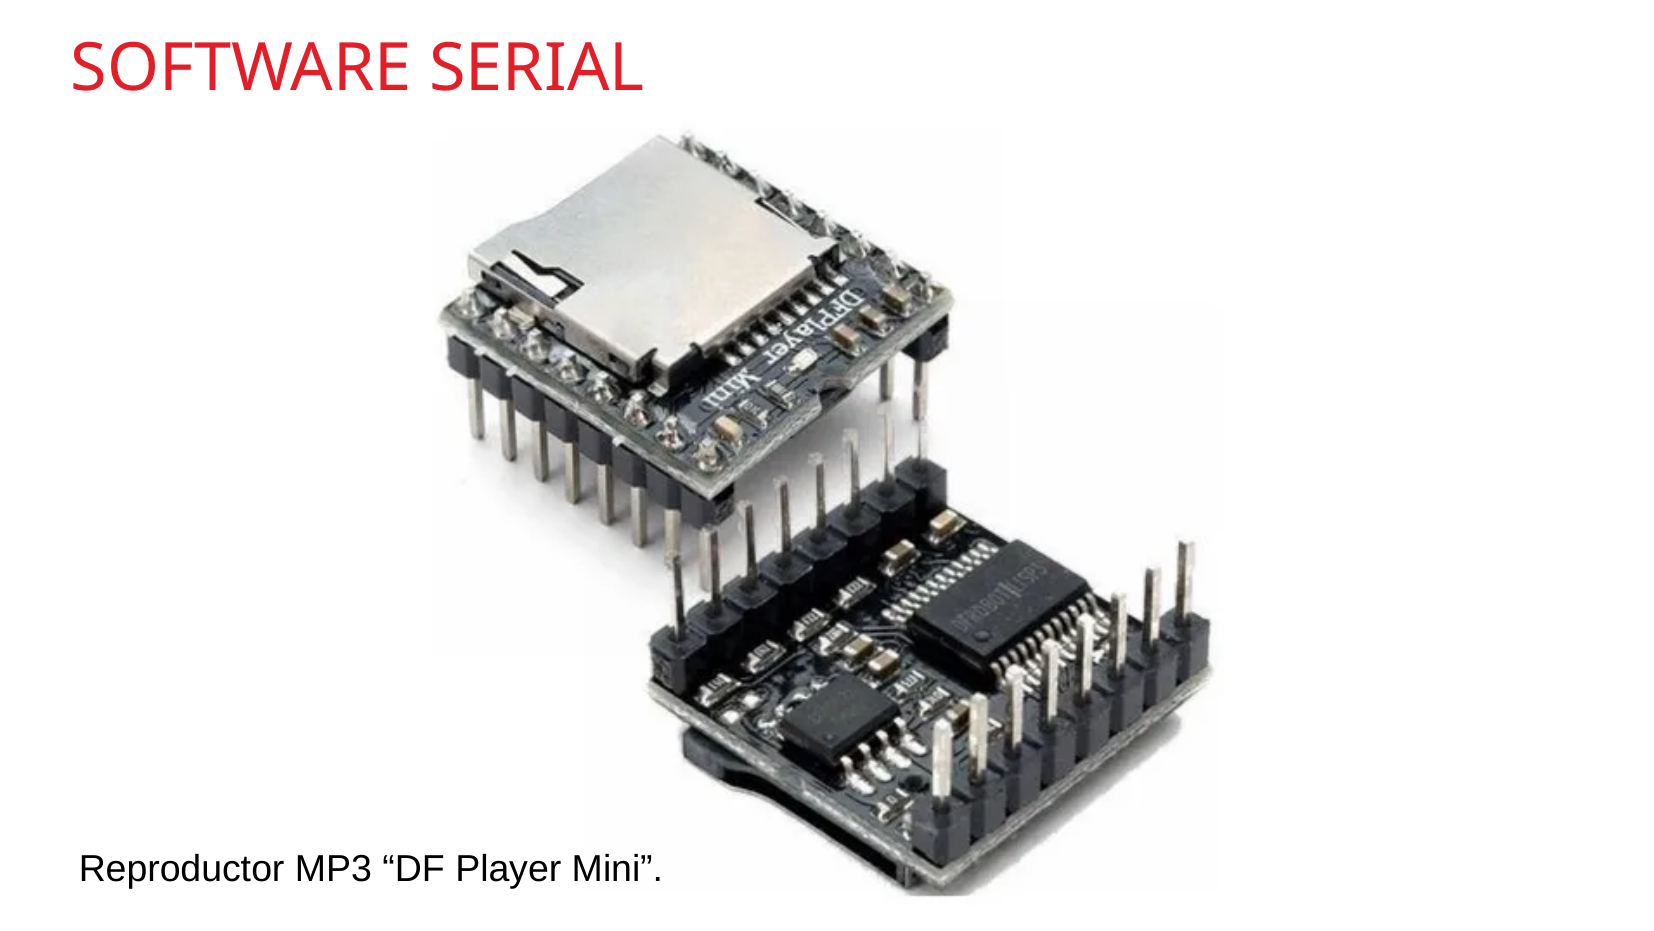

# SOFTWARE SERIAL
Reproductor MP3 “DF Player Mini”.